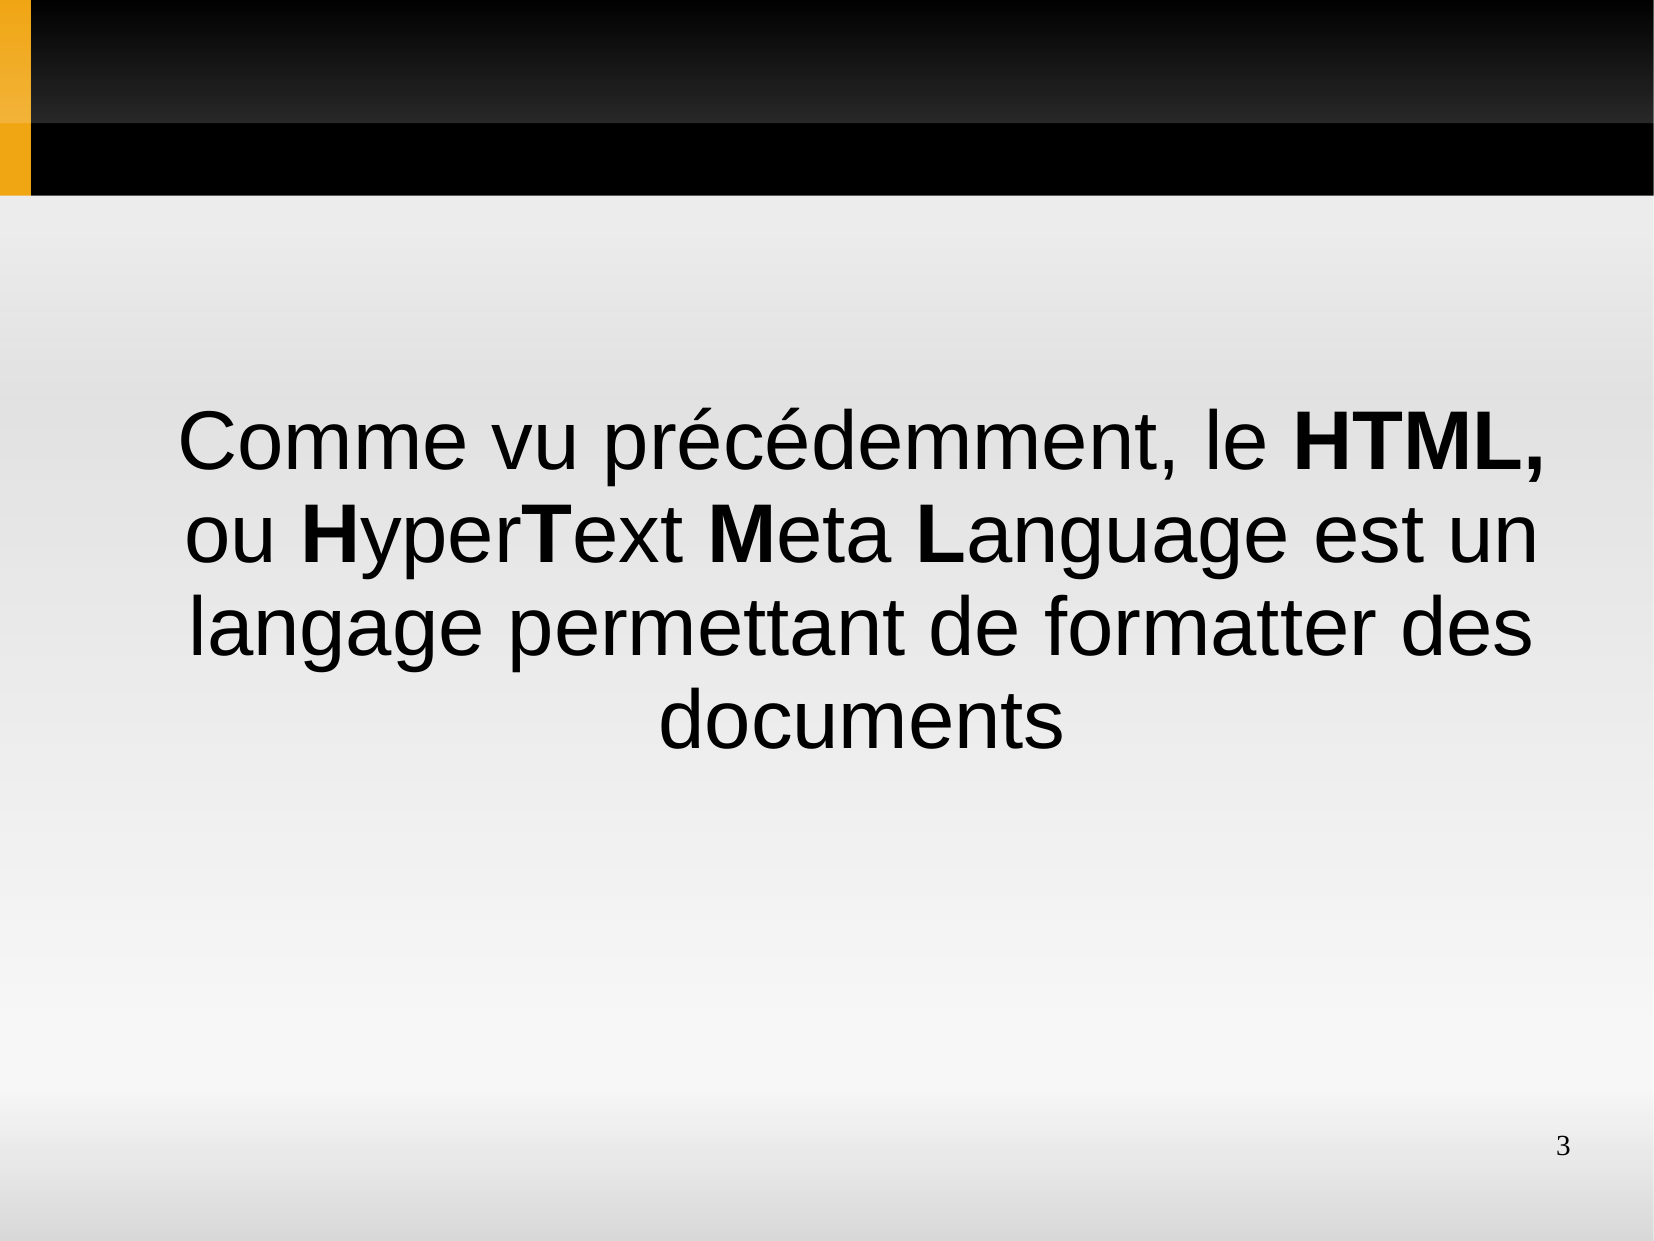

#
Comme vu précédemment, le HTML, ou HyperText Meta Language est un langage permettant de formatter des documents
3